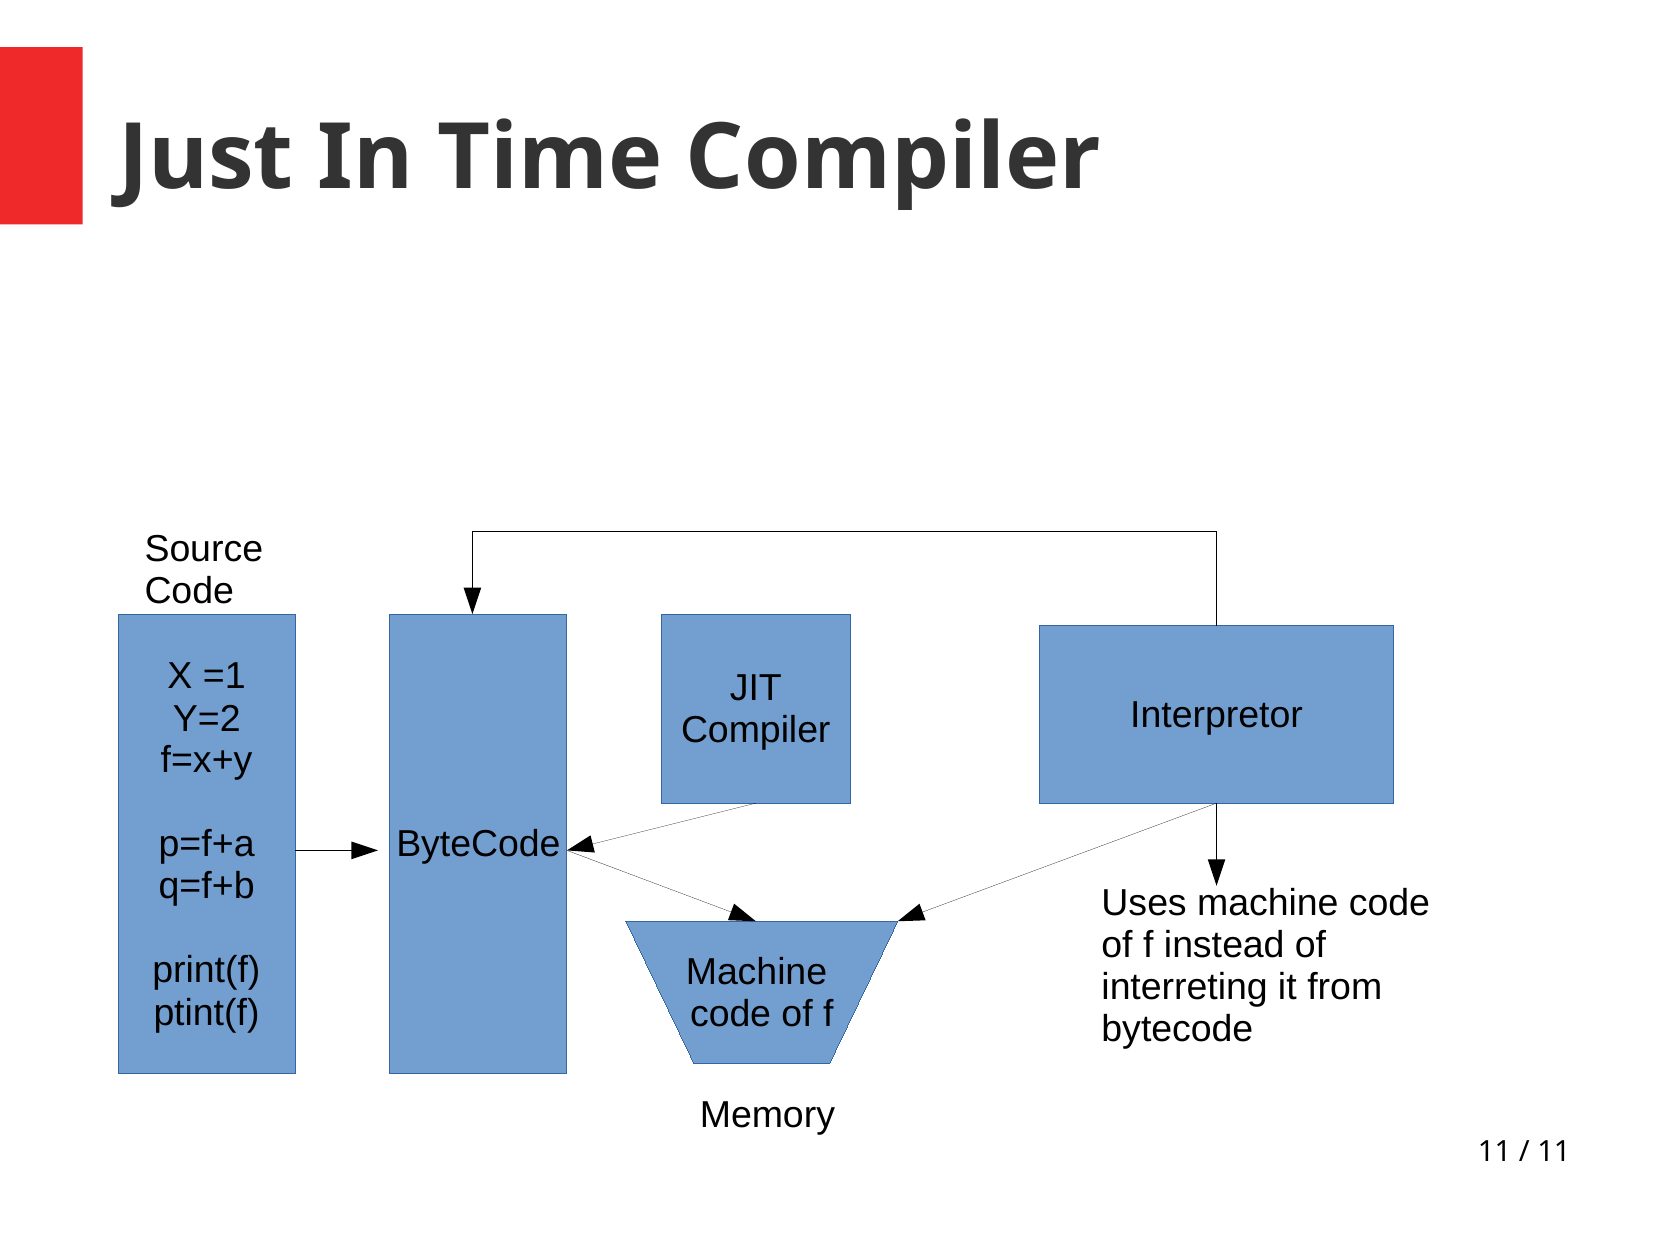

# Just In Time Compiler
Source
Code
X =1
Y=2
f=x+y
p=f+a
q=f+b
print(f)
ptint(f)
ByteCode
JIT
Compiler
Interpretor
Uses machine code of f instead of interreting it from bytecode
Machine
code of f
Memory
11